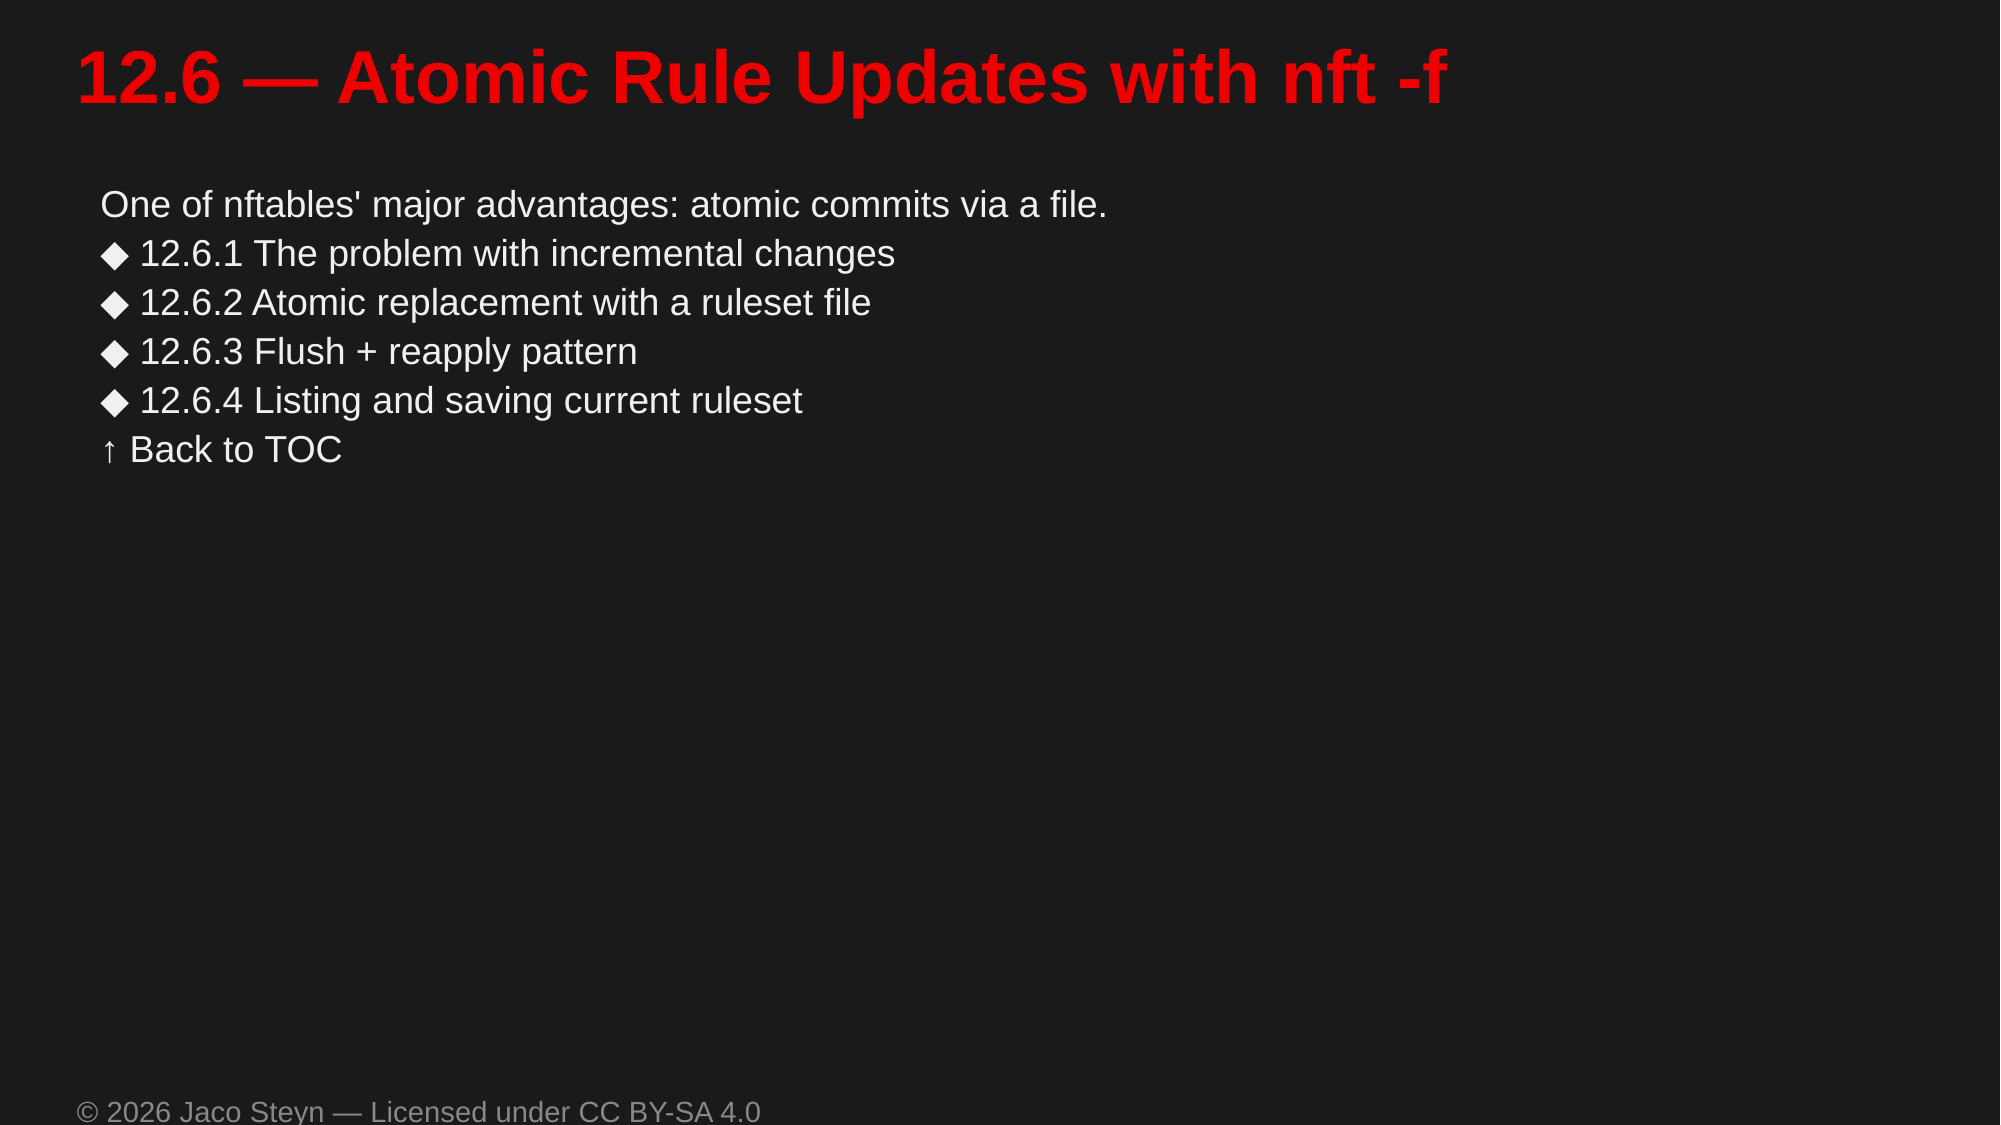

12.6 — Atomic Rule Updates with nft -f
One of nftables' major advantages: atomic commits via a file.
◆ 12.6.1 The problem with incremental changes
◆ 12.6.2 Atomic replacement with a ruleset file
◆ 12.6.3 Flush + reapply pattern
◆ 12.6.4 Listing and saving current ruleset
↑ Back to TOC
© 2026 Jaco Steyn — Licensed under CC BY-SA 4.0